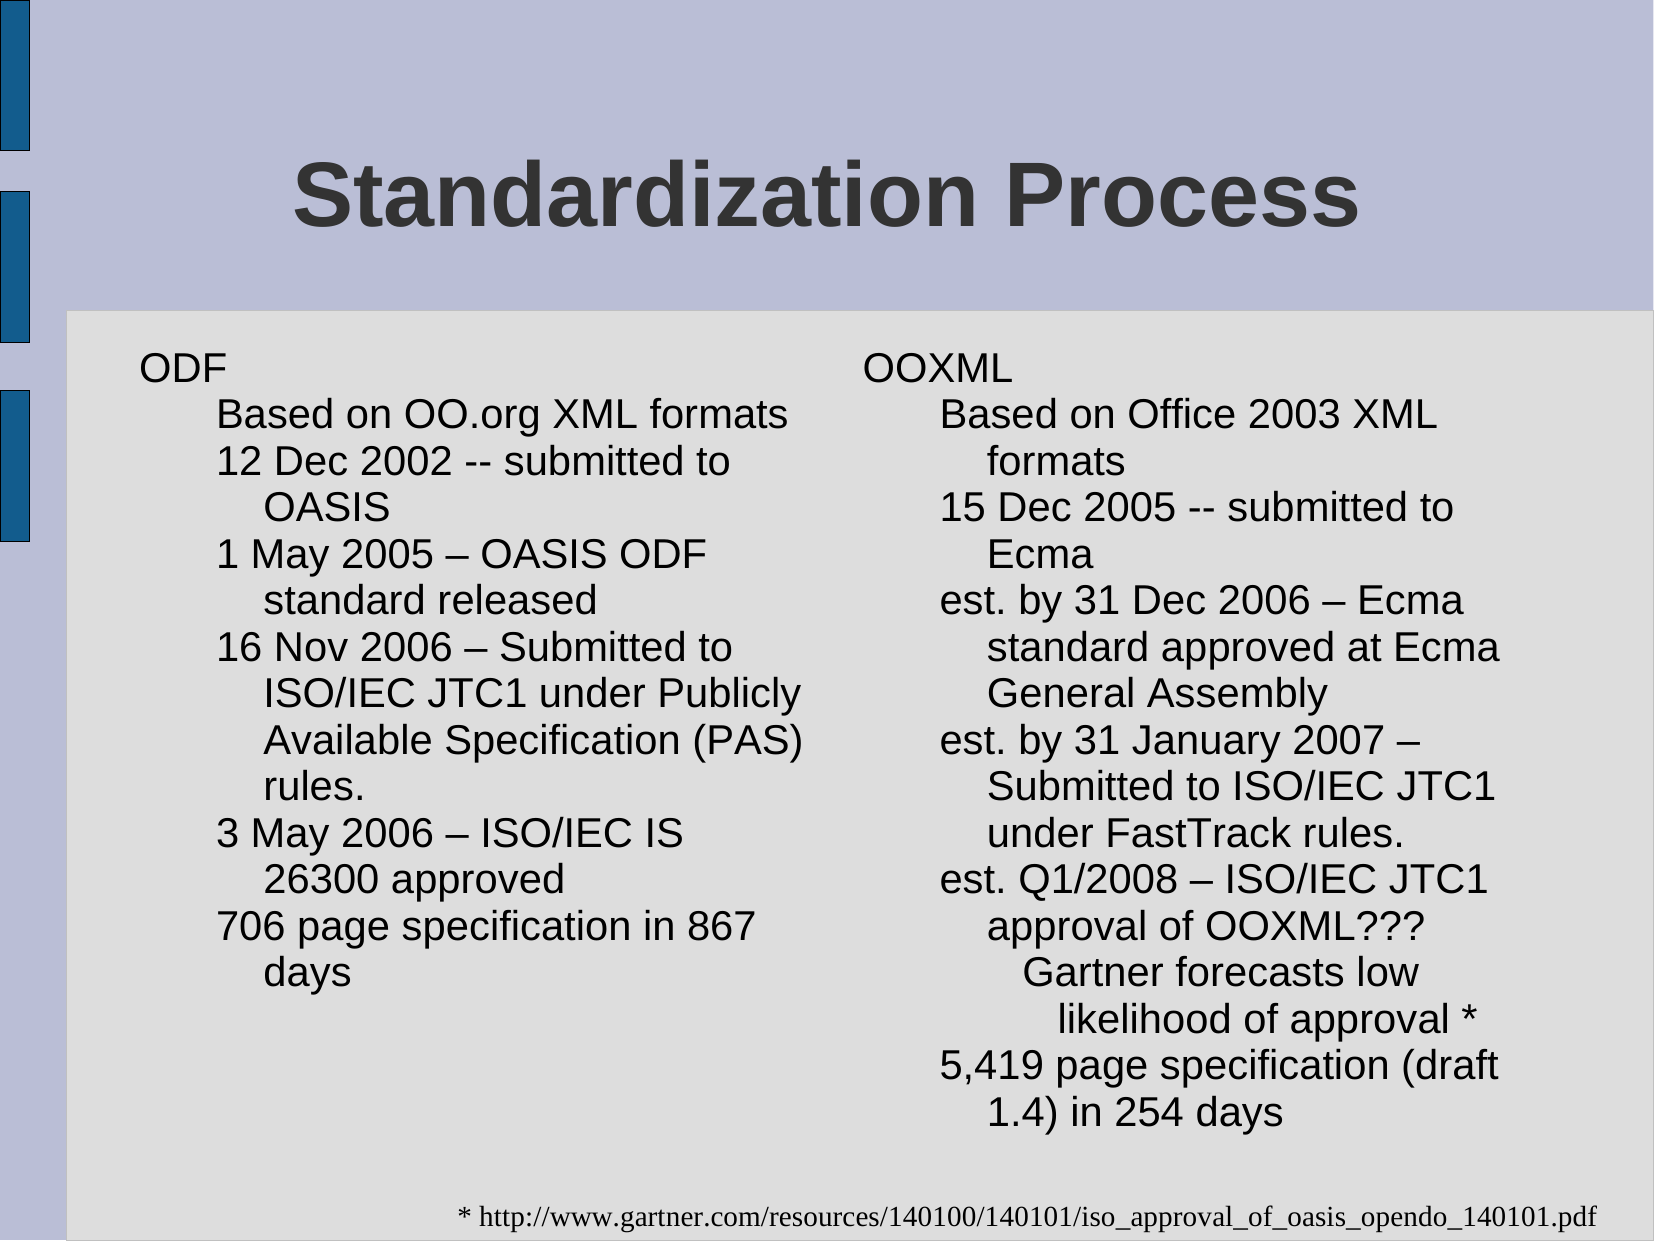

# Standardization Process
ODF
Based on OO.org XML formats
12 Dec 2002 -- submitted to OASIS
1 May 2005 – OASIS ODF standard released
16 Nov 2006 – Submitted to ISO/IEC JTC1 under Publicly Available Specification (PAS) rules.
3 May 2006 – ISO/IEC IS 26300 approved
706 page specification in 867 days
OOXML
Based on Office 2003 XML formats
15 Dec 2005 -- submitted to Ecma
est. by 31 Dec 2006 – Ecma standard approved at Ecma General Assembly
est. by 31 January 2007 – Submitted to ISO/IEC JTC1 under FastTrack rules.
est. Q1/2008 – ISO/IEC JTC1 approval of OOXML???
Gartner forecasts low likelihood of approval *
5,419 page specification (draft 1.4) in 254 days
 * http://www.gartner.com/resources/140100/140101/iso_approval_of_oasis_opendo_140101.pdf